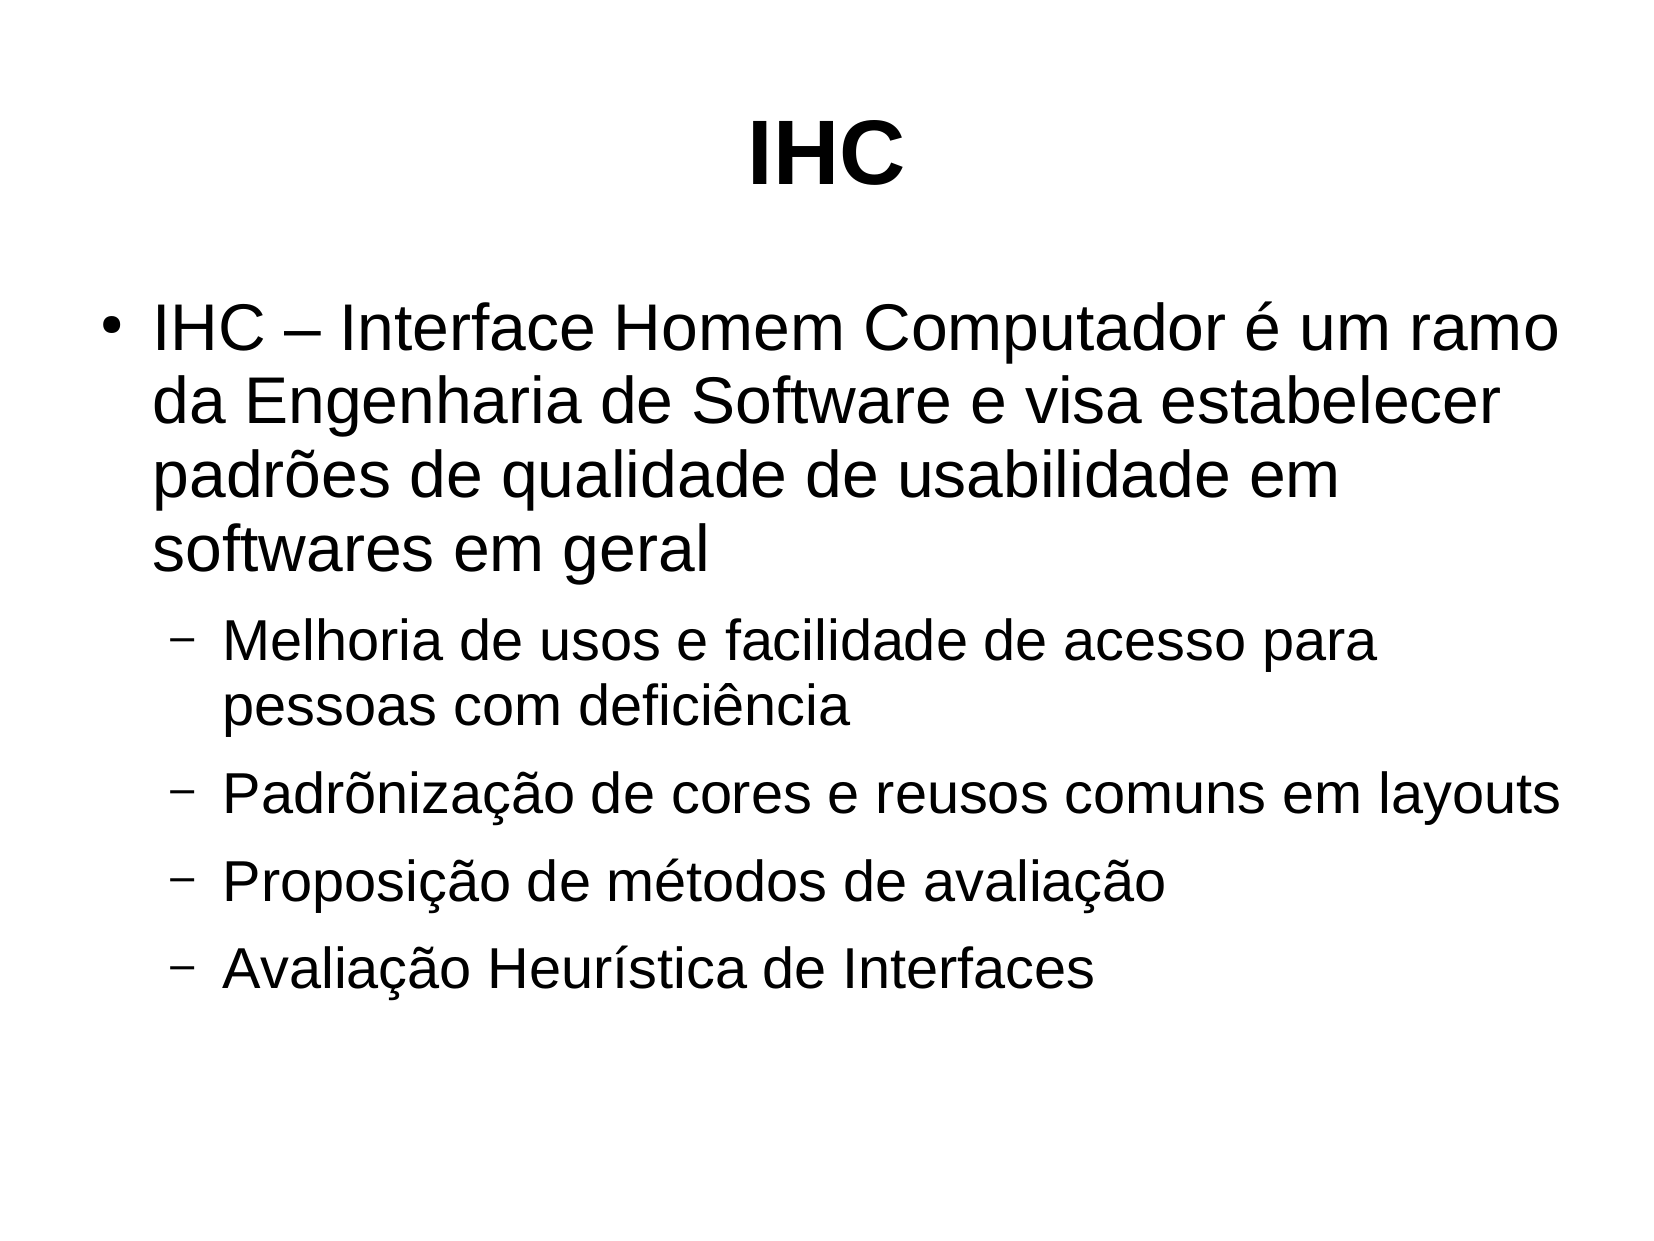

# IHC
IHC – Interface Homem Computador é um ramo da Engenharia de Software e visa estabelecer padrões de qualidade de usabilidade em softwares em geral
Melhoria de usos e facilidade de acesso para pessoas com deficiência
Padrõnização de cores e reusos comuns em layouts
Proposição de métodos de avaliação
Avaliação Heurística de Interfaces